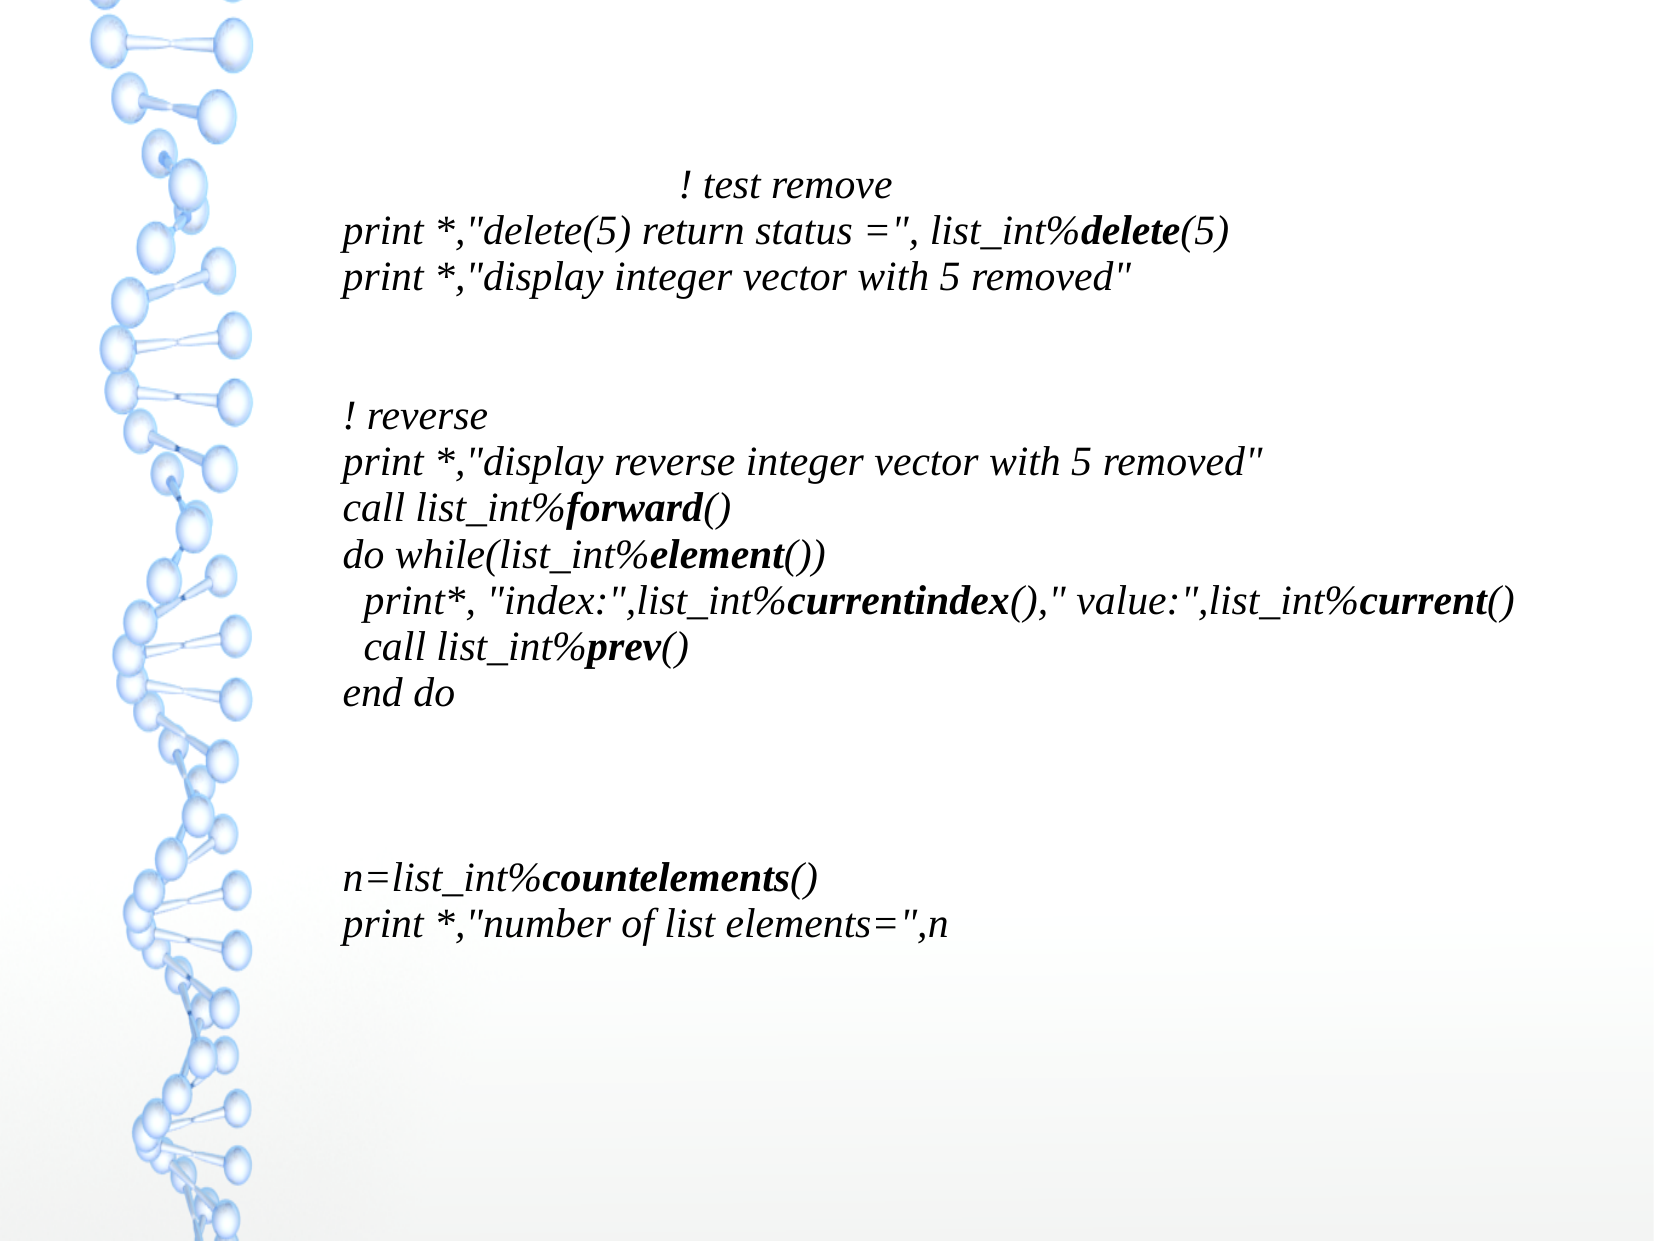

# ! test remove
print *,"delete(5) return status =", list_int%delete(5)
print *,"display integer vector with 5 removed"
! reverse
print *,"display reverse integer vector with 5 removed"
call list_int%forward()
do while(list_int%element())
 print*, "index:",list_int%currentindex()," value:",list_int%current()
 call list_int%prev()
end do
n=list_int%countelements()
print *,"number of list elements=",n